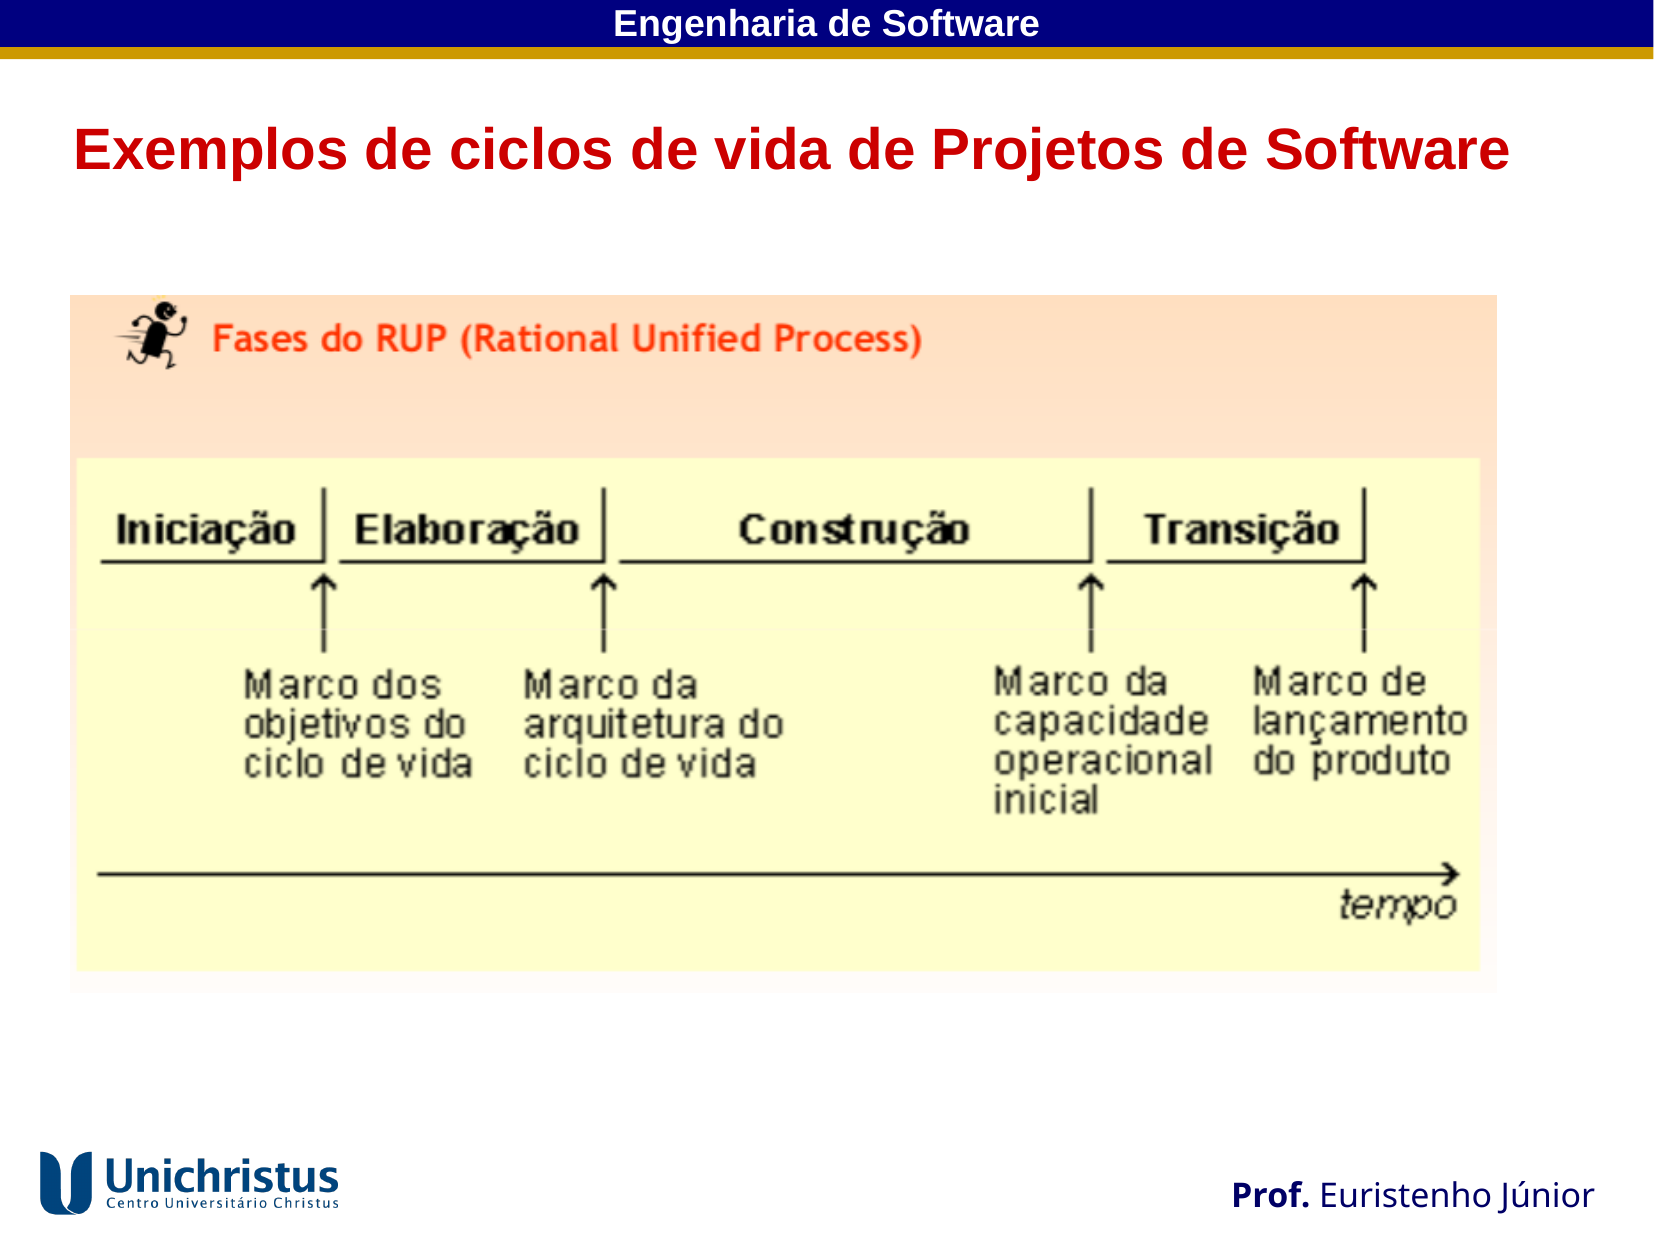

Engenharia de Software
Exemplos de ciclos de vida de Projetos de Software
Prof. Euristenho Júnior